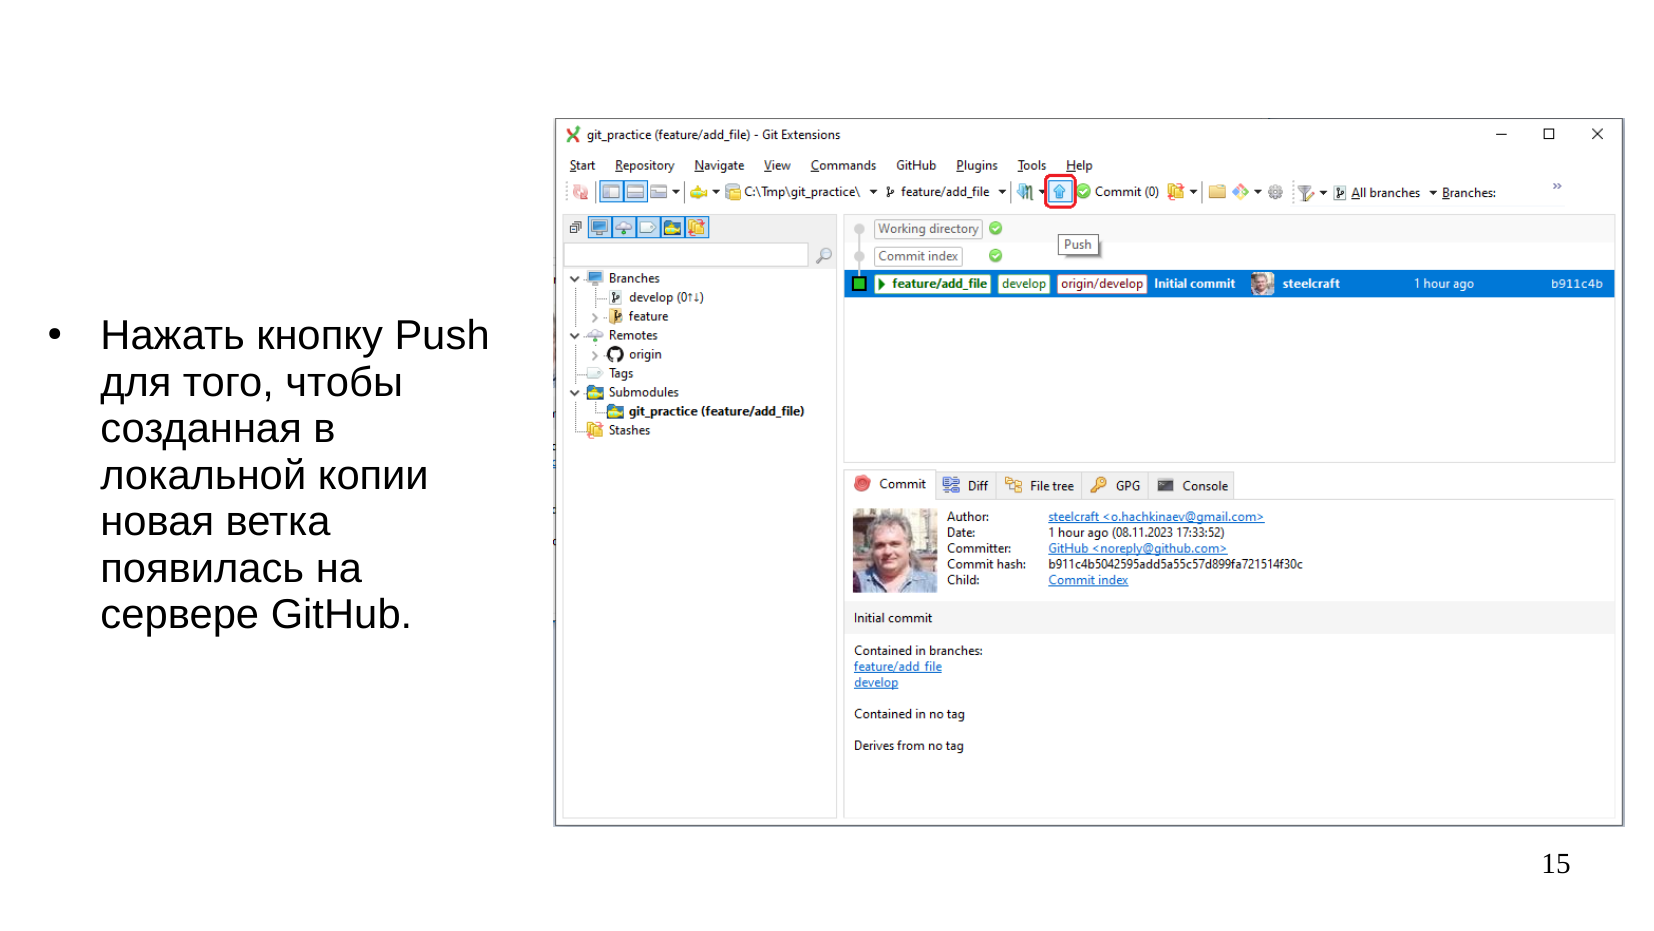

# Нажать кнопку Push для того, чтобы созданная в локальной копии новая ветка появилась на сервере GitHub.
15